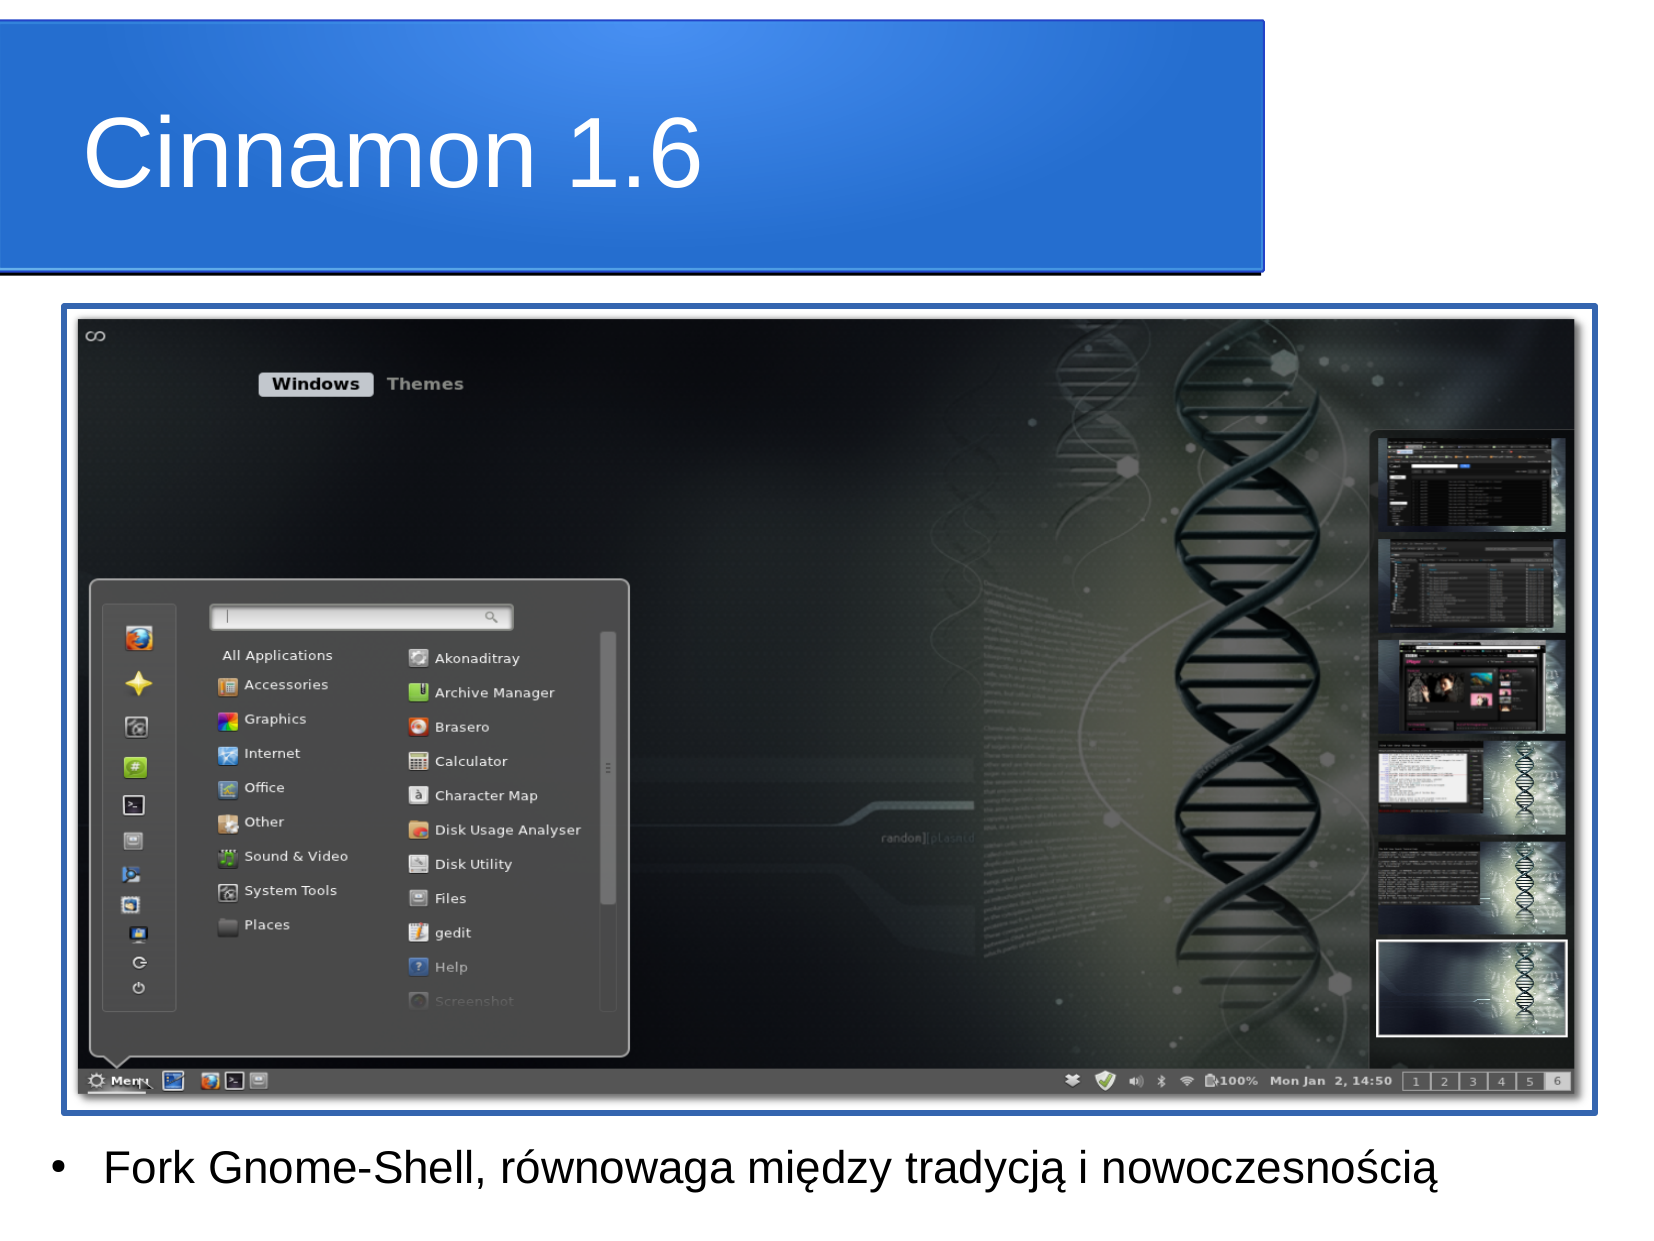

# Cinnamon 1.6
Fork Gnome-Shell, równowaga między tradycją i nowoczesnością